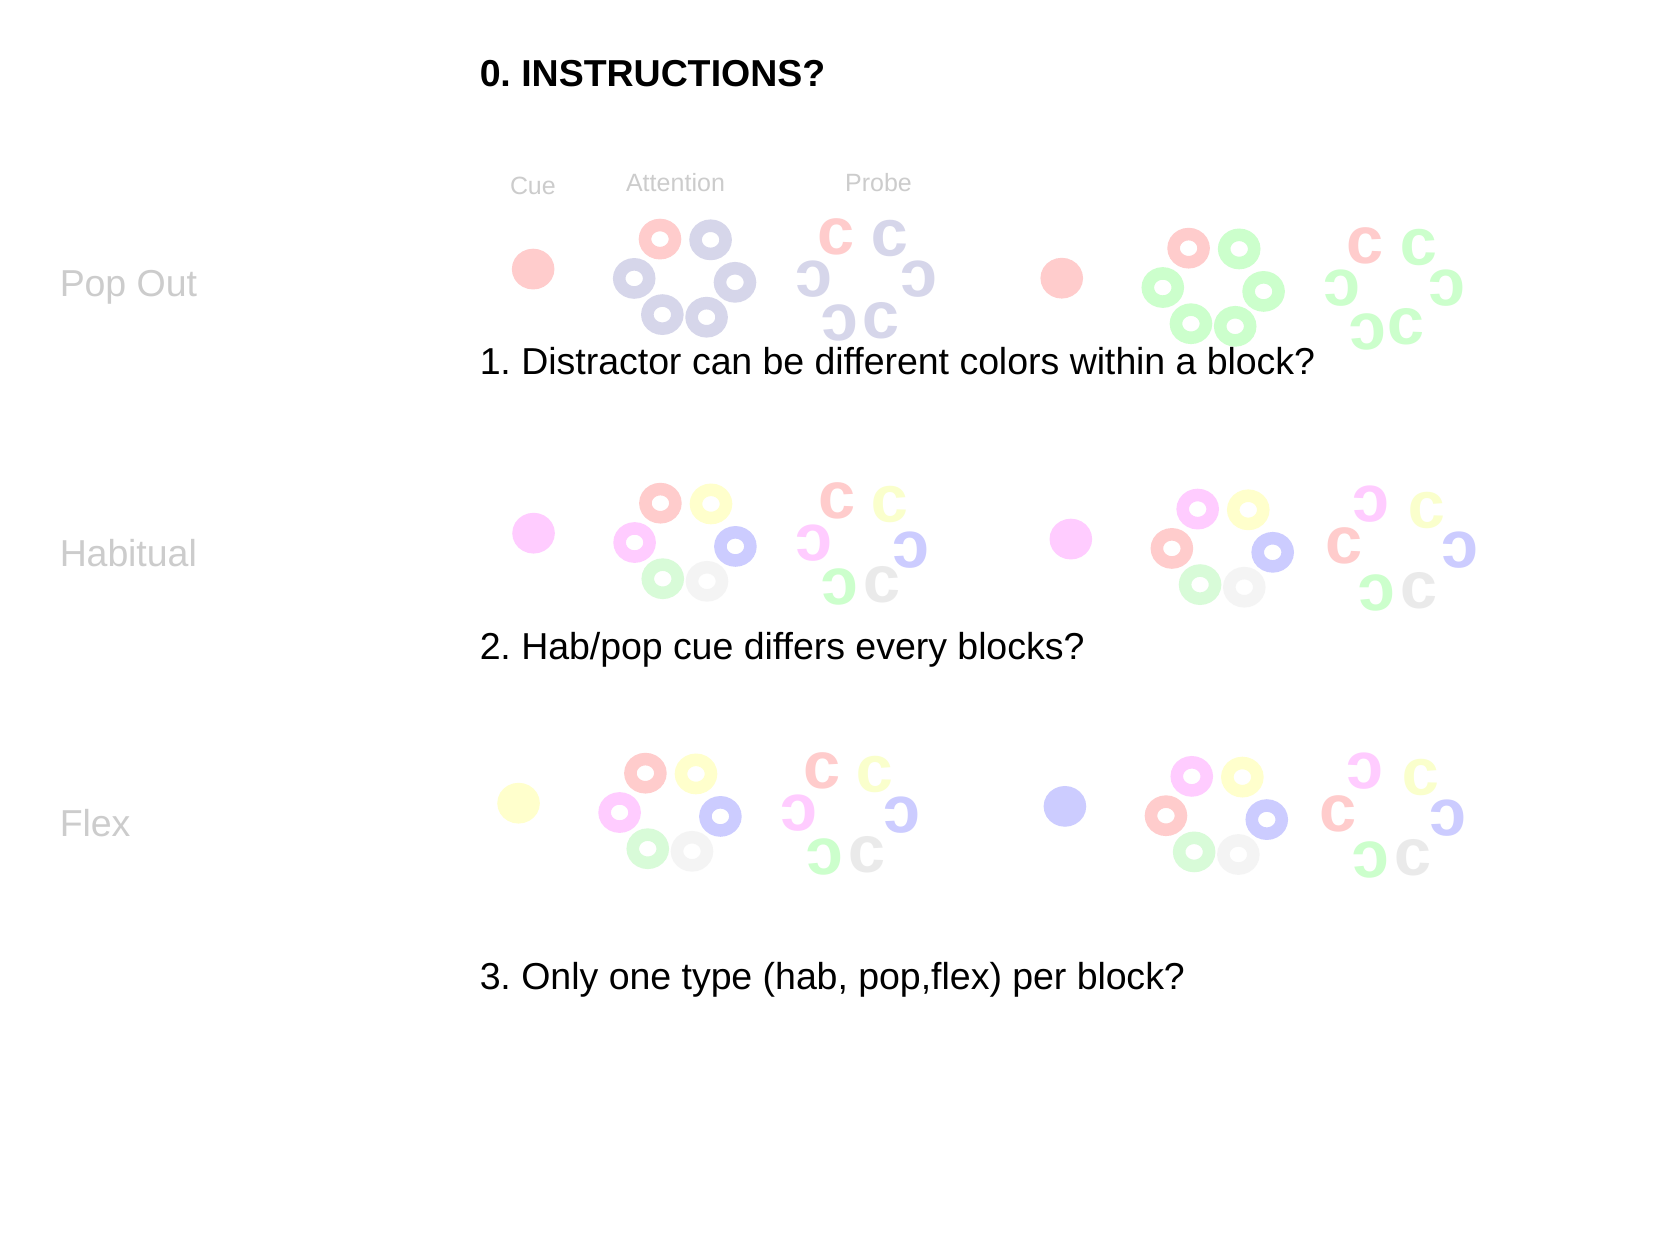

0. INSTRUCTIONS?
Probe
Attention
Cue
c
c
c
c
c
c
c
c
Pop Out
c
c
c
c
c
c
c
c
c
c
c
c
Habitual
c
c
c
c
c
c
c
c
c
c
c
c
Flex
c
c
c
c
1. Distractor can be different colors within a block?
2. Hab/pop cue differs every blocks?
3. Only one type (hab, pop,flex) per block?